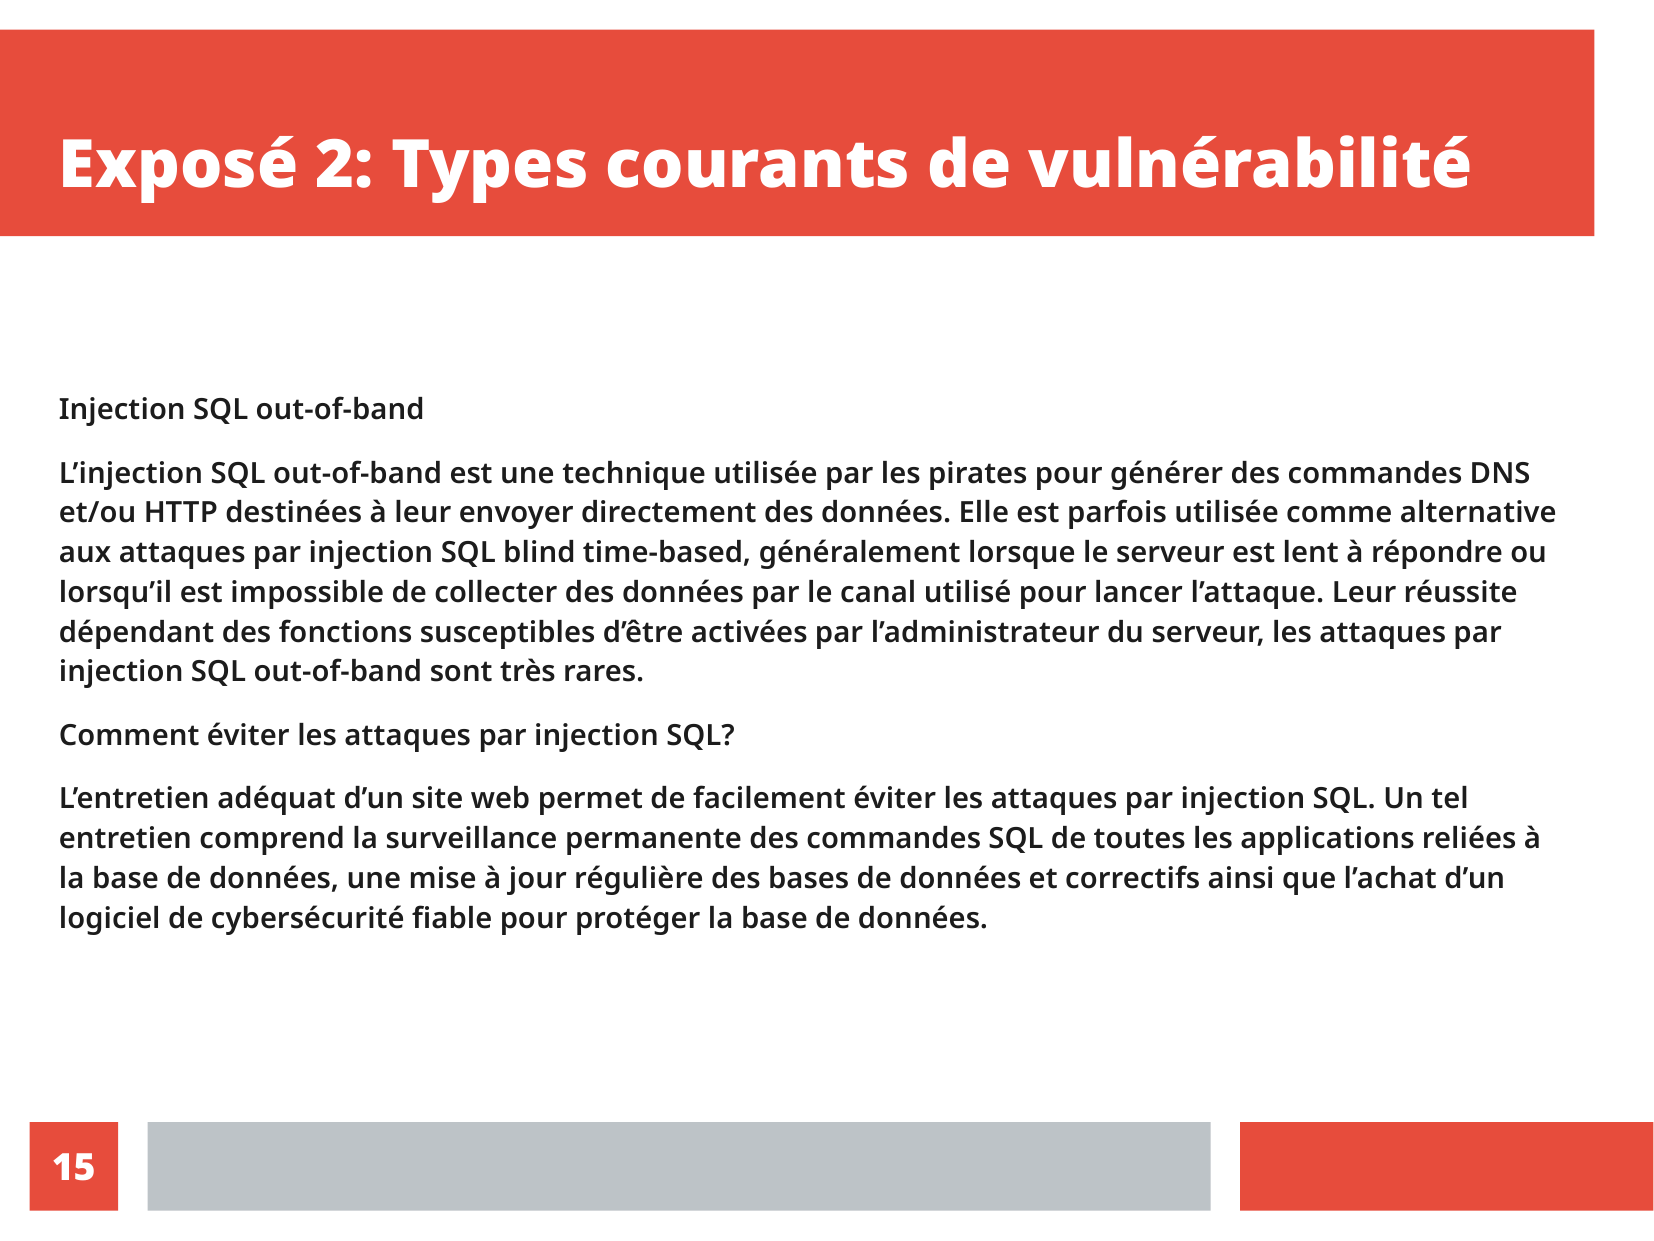

# Exposé 2: Types courants de vulnérabilité
Injection SQL out-of-band
L’injection SQL out-of-band est une technique utilisée par les pirates pour générer des commandes DNS et/ou HTTP destinées à leur envoyer directement des données. Elle est parfois utilisée comme alternative aux attaques par injection SQL blind time-based, généralement lorsque le serveur est lent à répondre ou lorsqu’il est impossible de collecter des données par le canal utilisé pour lancer l’attaque. Leur réussite dépendant des fonctions susceptibles d’être activées par l’administrateur du serveur, les attaques par injection SQL out-of-band sont très rares.
Comment éviter les attaques par injection SQL?
L’entretien adéquat d’un site web permet de facilement éviter les attaques par injection SQL. Un tel entretien comprend la surveillance permanente des commandes SQL de toutes les applications reliées à la base de données, une mise à jour régulière des bases de données et correctifs ainsi que l’achat d’un logiciel de cybersécurité fiable pour protéger la base de données.
15